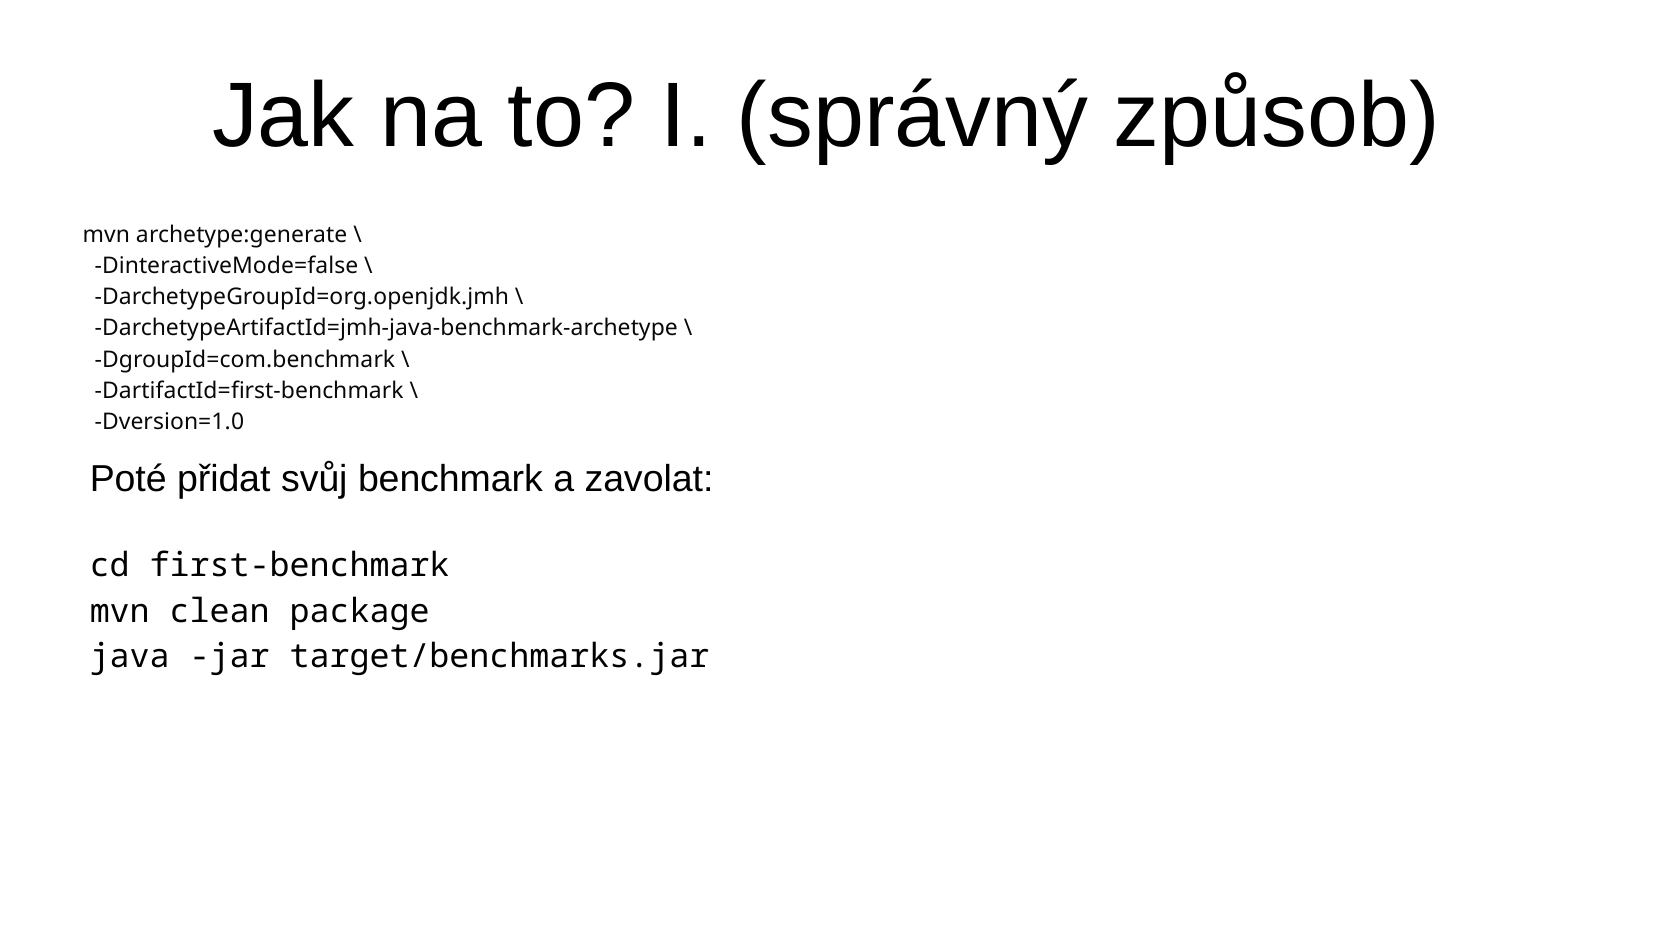

# Jak na to? I. (správný způsob)
mvn archetype:generate \
 -DinteractiveMode=false \
 -DarchetypeGroupId=org.openjdk.jmh \
 -DarchetypeArtifactId=jmh-java-benchmark-archetype \
 -DgroupId=com.benchmark \
 -DartifactId=first-benchmark \
 -Dversion=1.0
Poté přidat svůj benchmark a zavolat:
cd first-benchmark
mvn clean package
java -jar target/benchmarks.jar